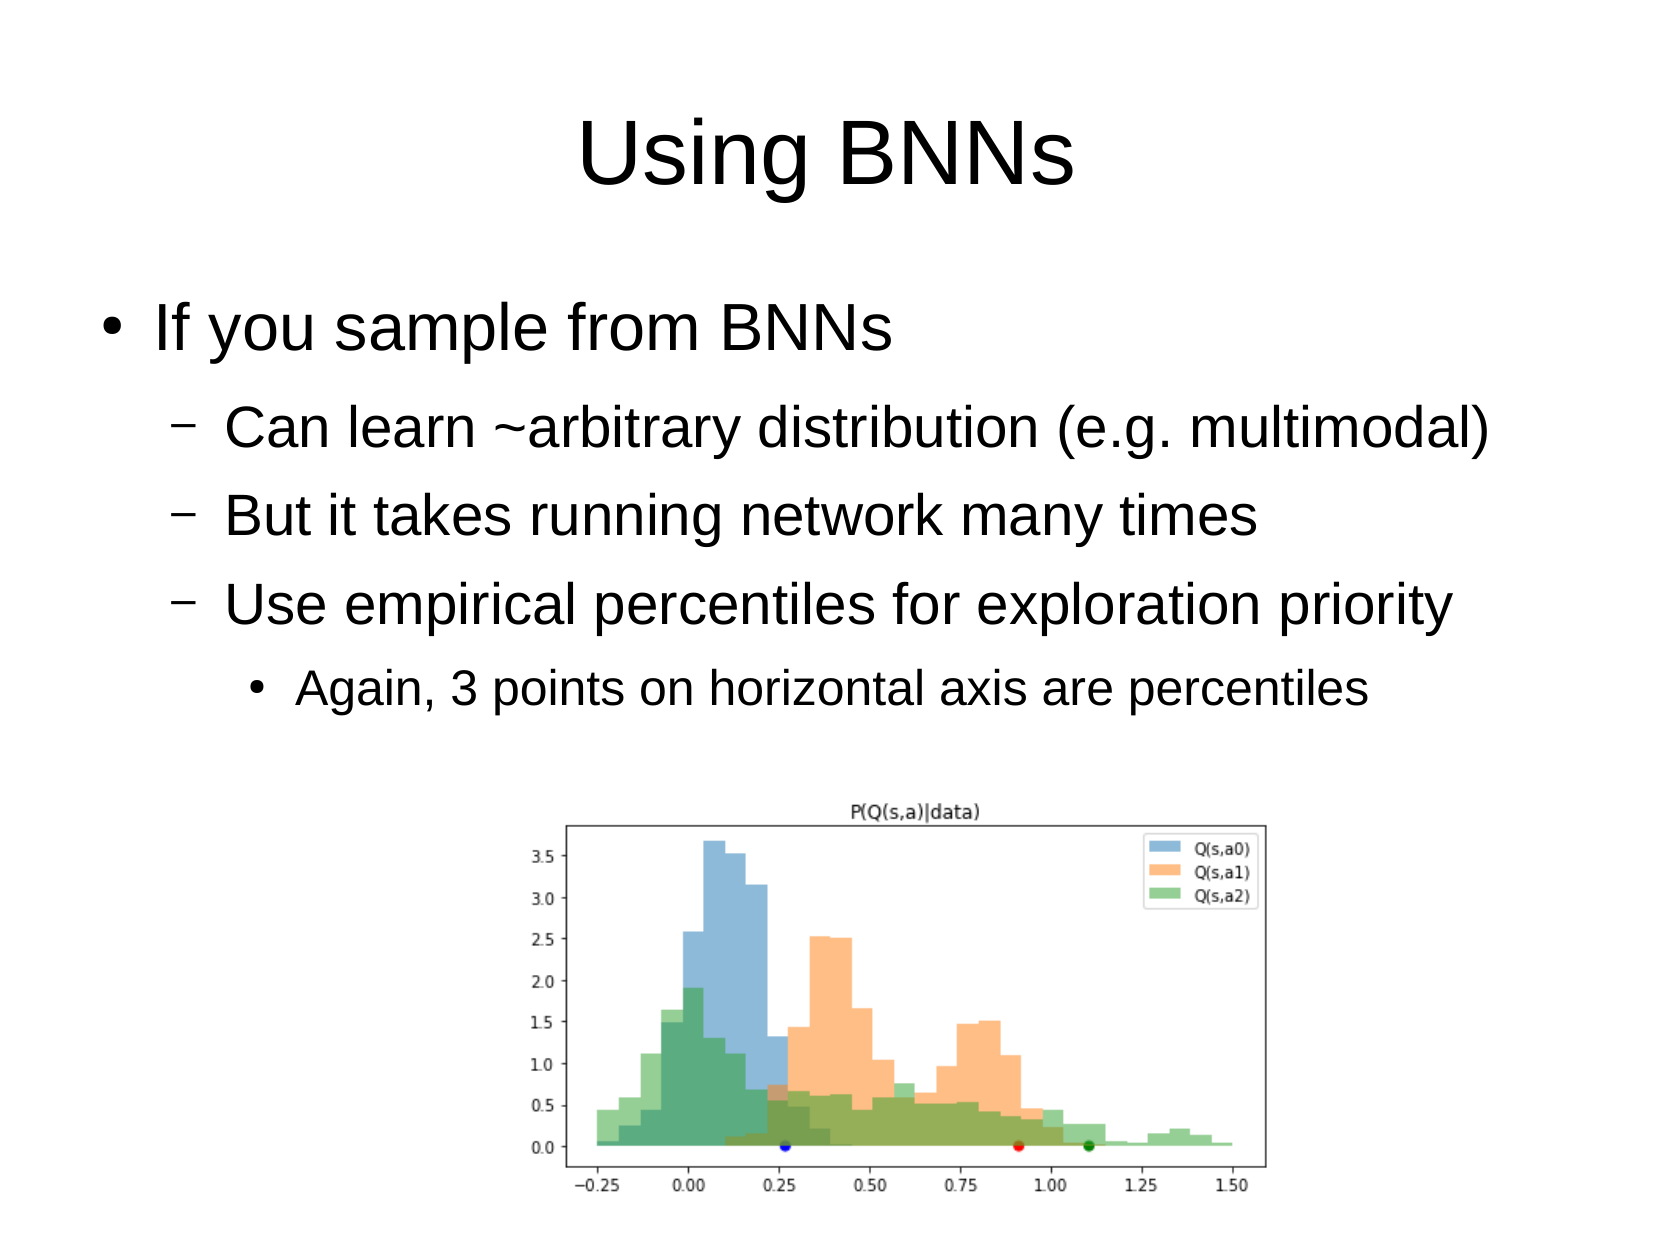

# Using BNNs
If you sample from BNNs
Can learn ~arbitrary distribution (e.g. multimodal)
But it takes running network many times
Use empirical percentiles for exploration priority
Again, 3 points on horizontal axis are percentiles